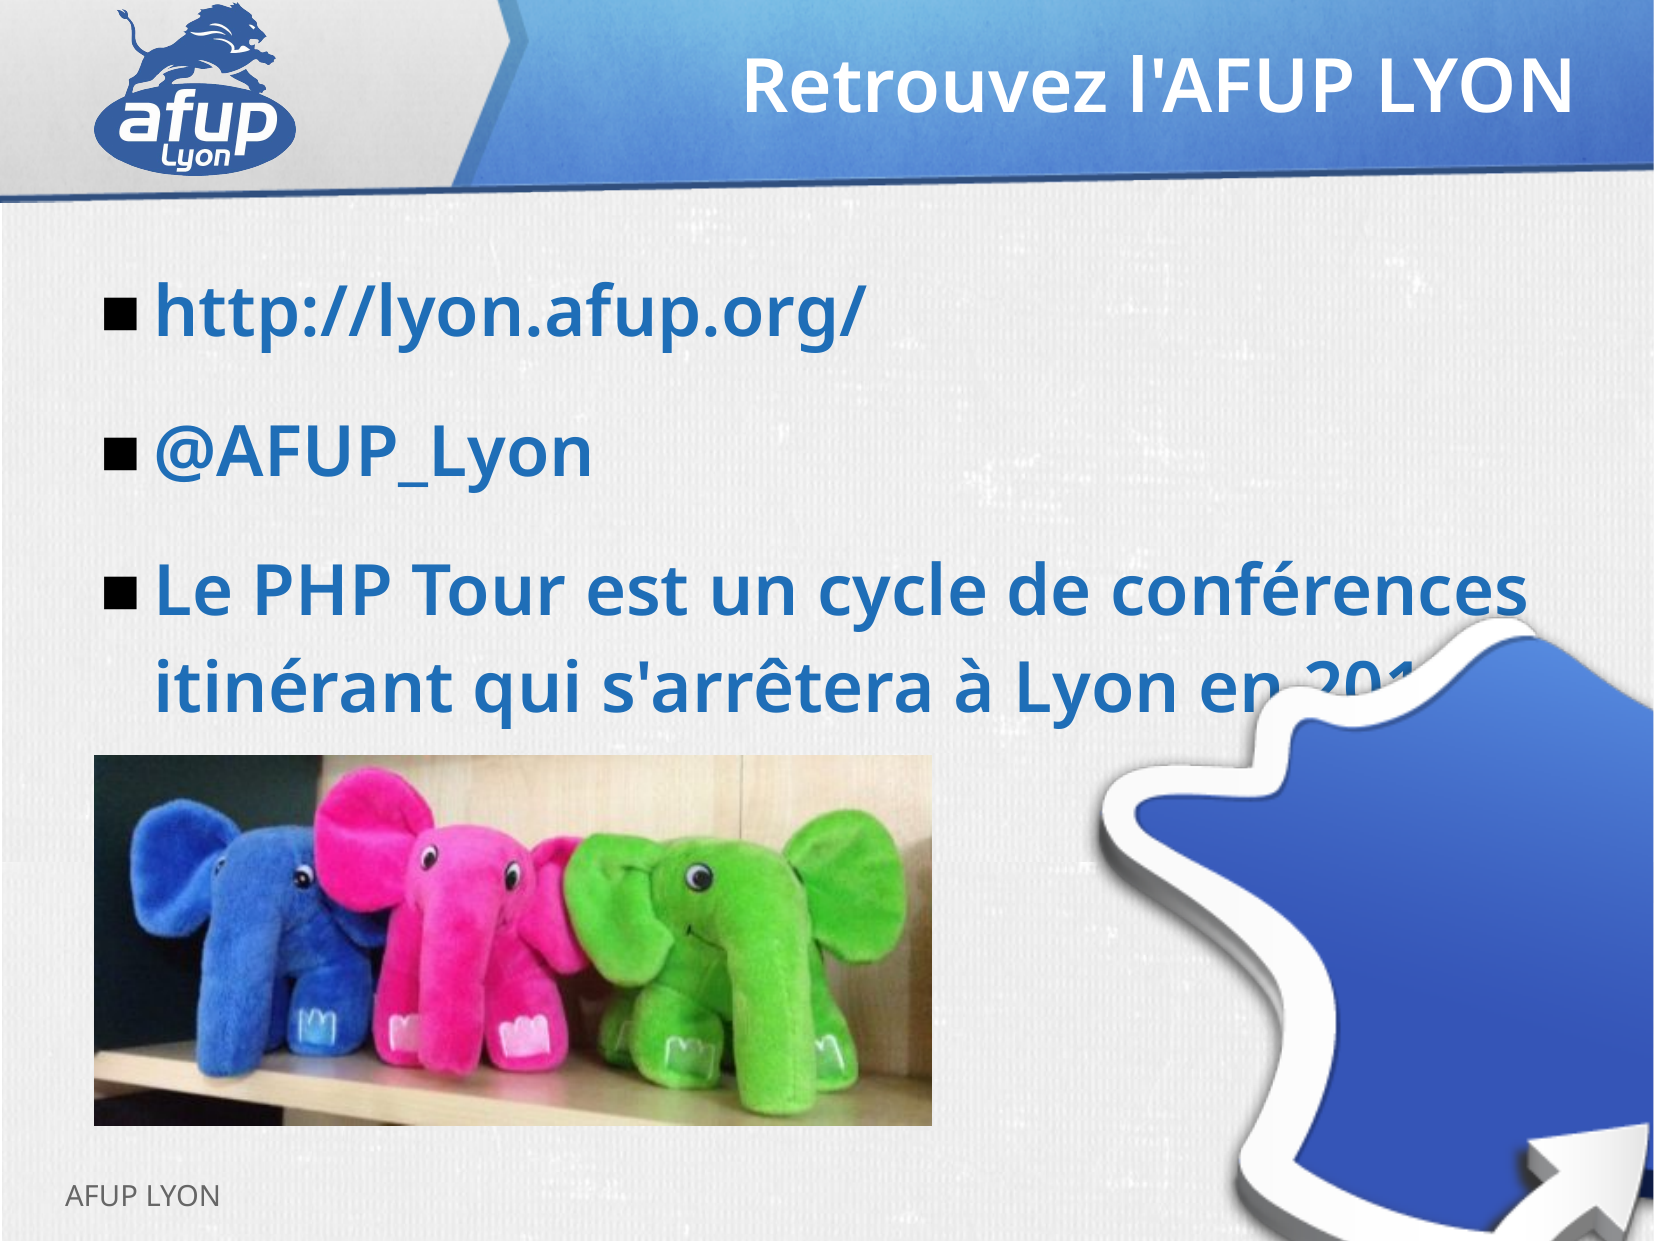

# Retrouvez l'AFUP LYON
http://lyon.afup.org/
@AFUP_Lyon
Le PHP Tour est un cycle de conférences itinérant qui s'arrêtera à Lyon en 2014 !
5